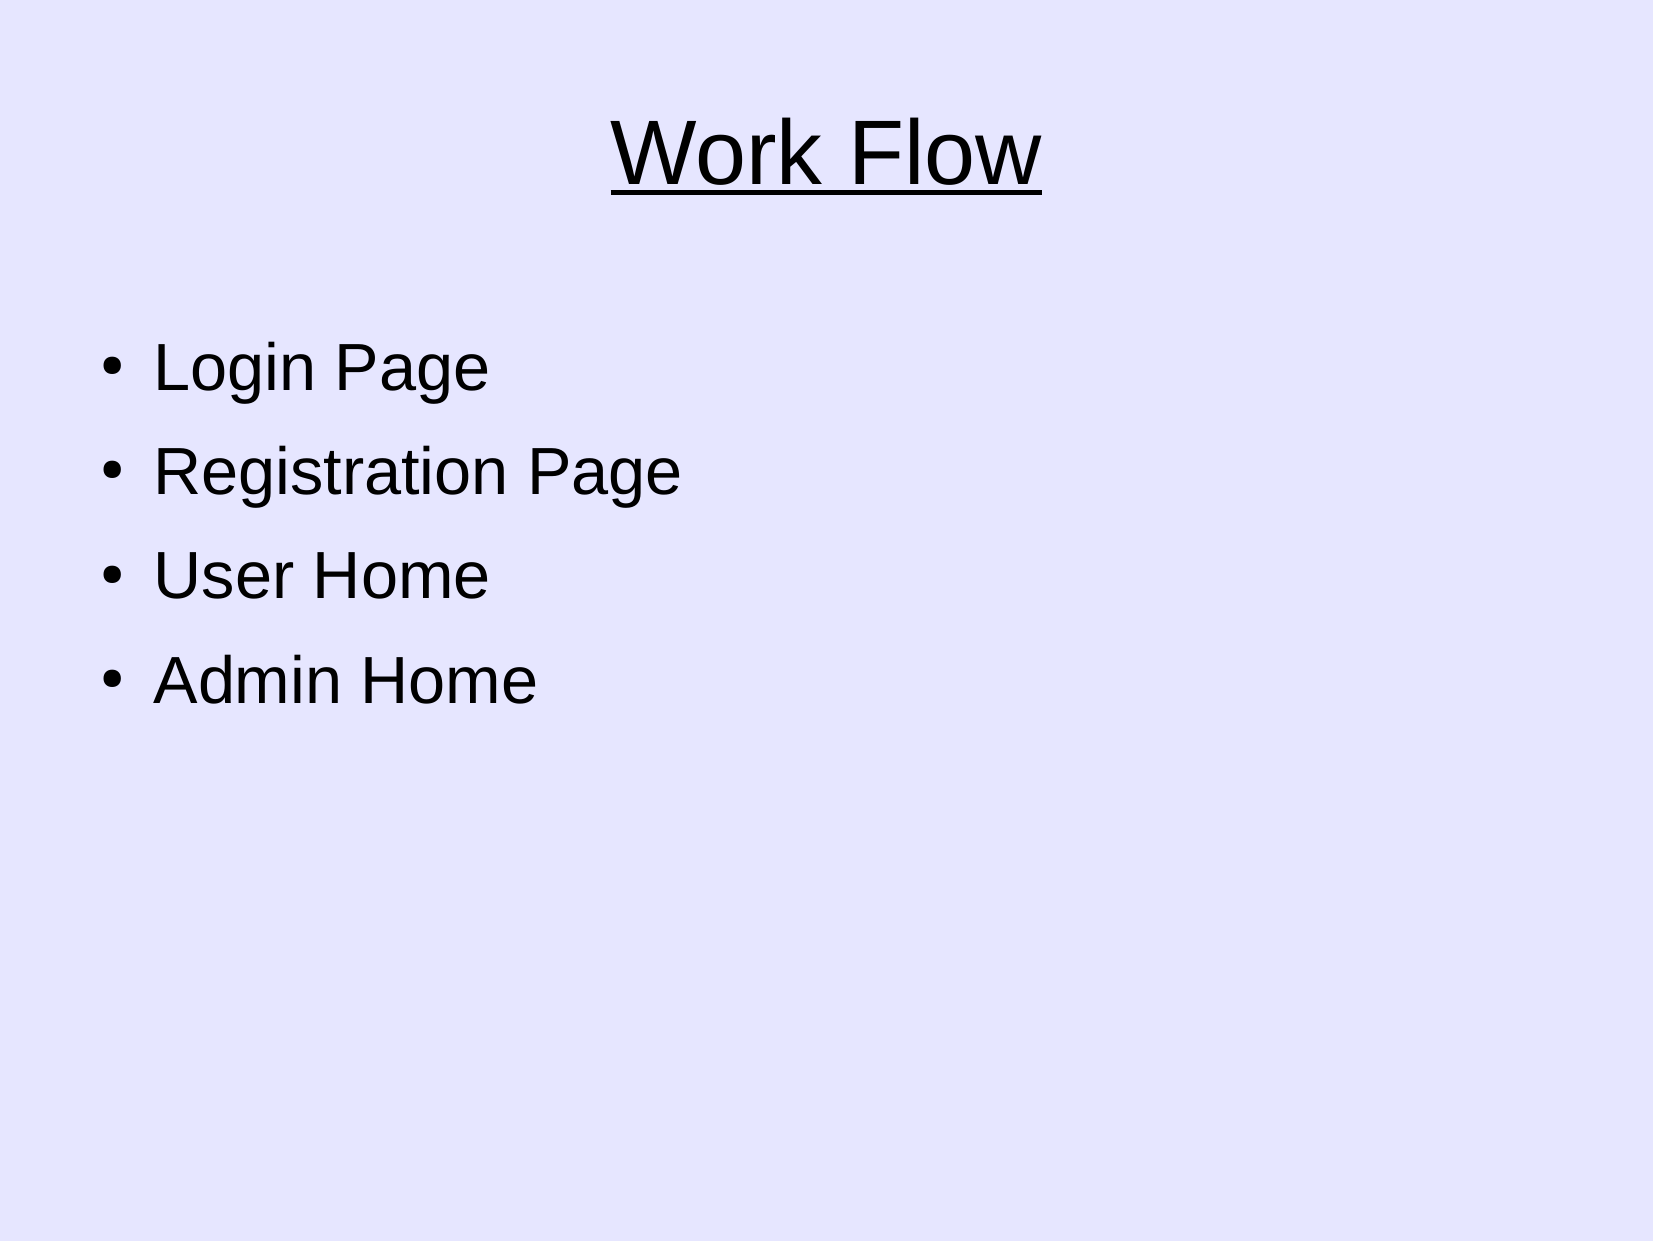

# Work Flow
Login Page
Registration Page
User Home
Admin Home